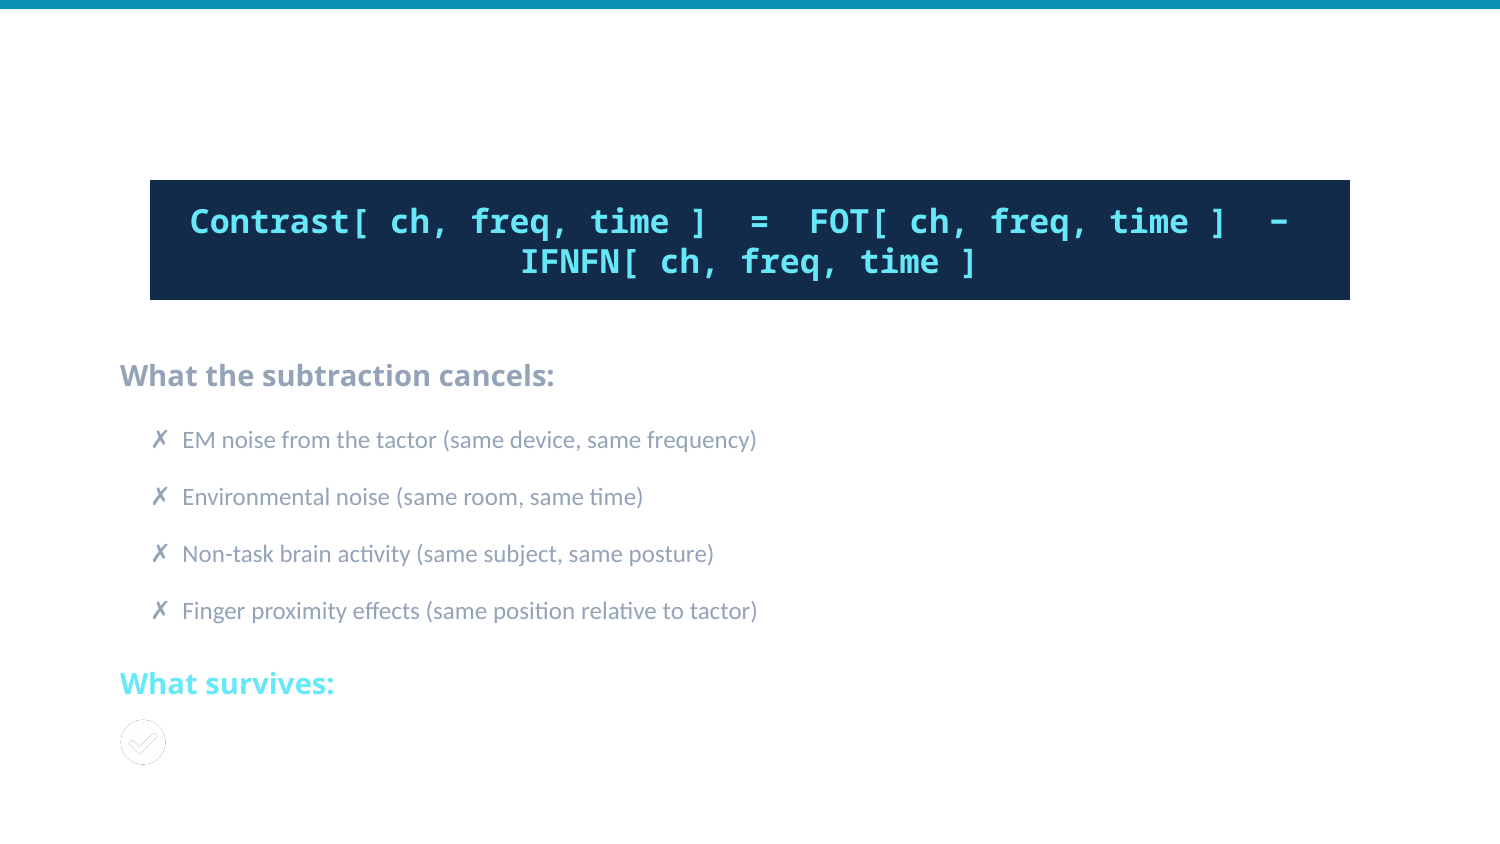

Step 4: The Contrast
Contrast[ ch, freq, time ] = FOT[ ch, freq, time ] − IFNFN[ ch, freq, time ]
What the subtraction cancels:
✗ EM noise from the tactor (same device, same frequency)
✗ Environmental noise (same room, same time)
✗ Non-task brain activity (same subject, same posture)
✗ Finger proximity effects (same position relative to tactor)
What survives:
The brain's neural response to tactile stimulation — and nothing else.